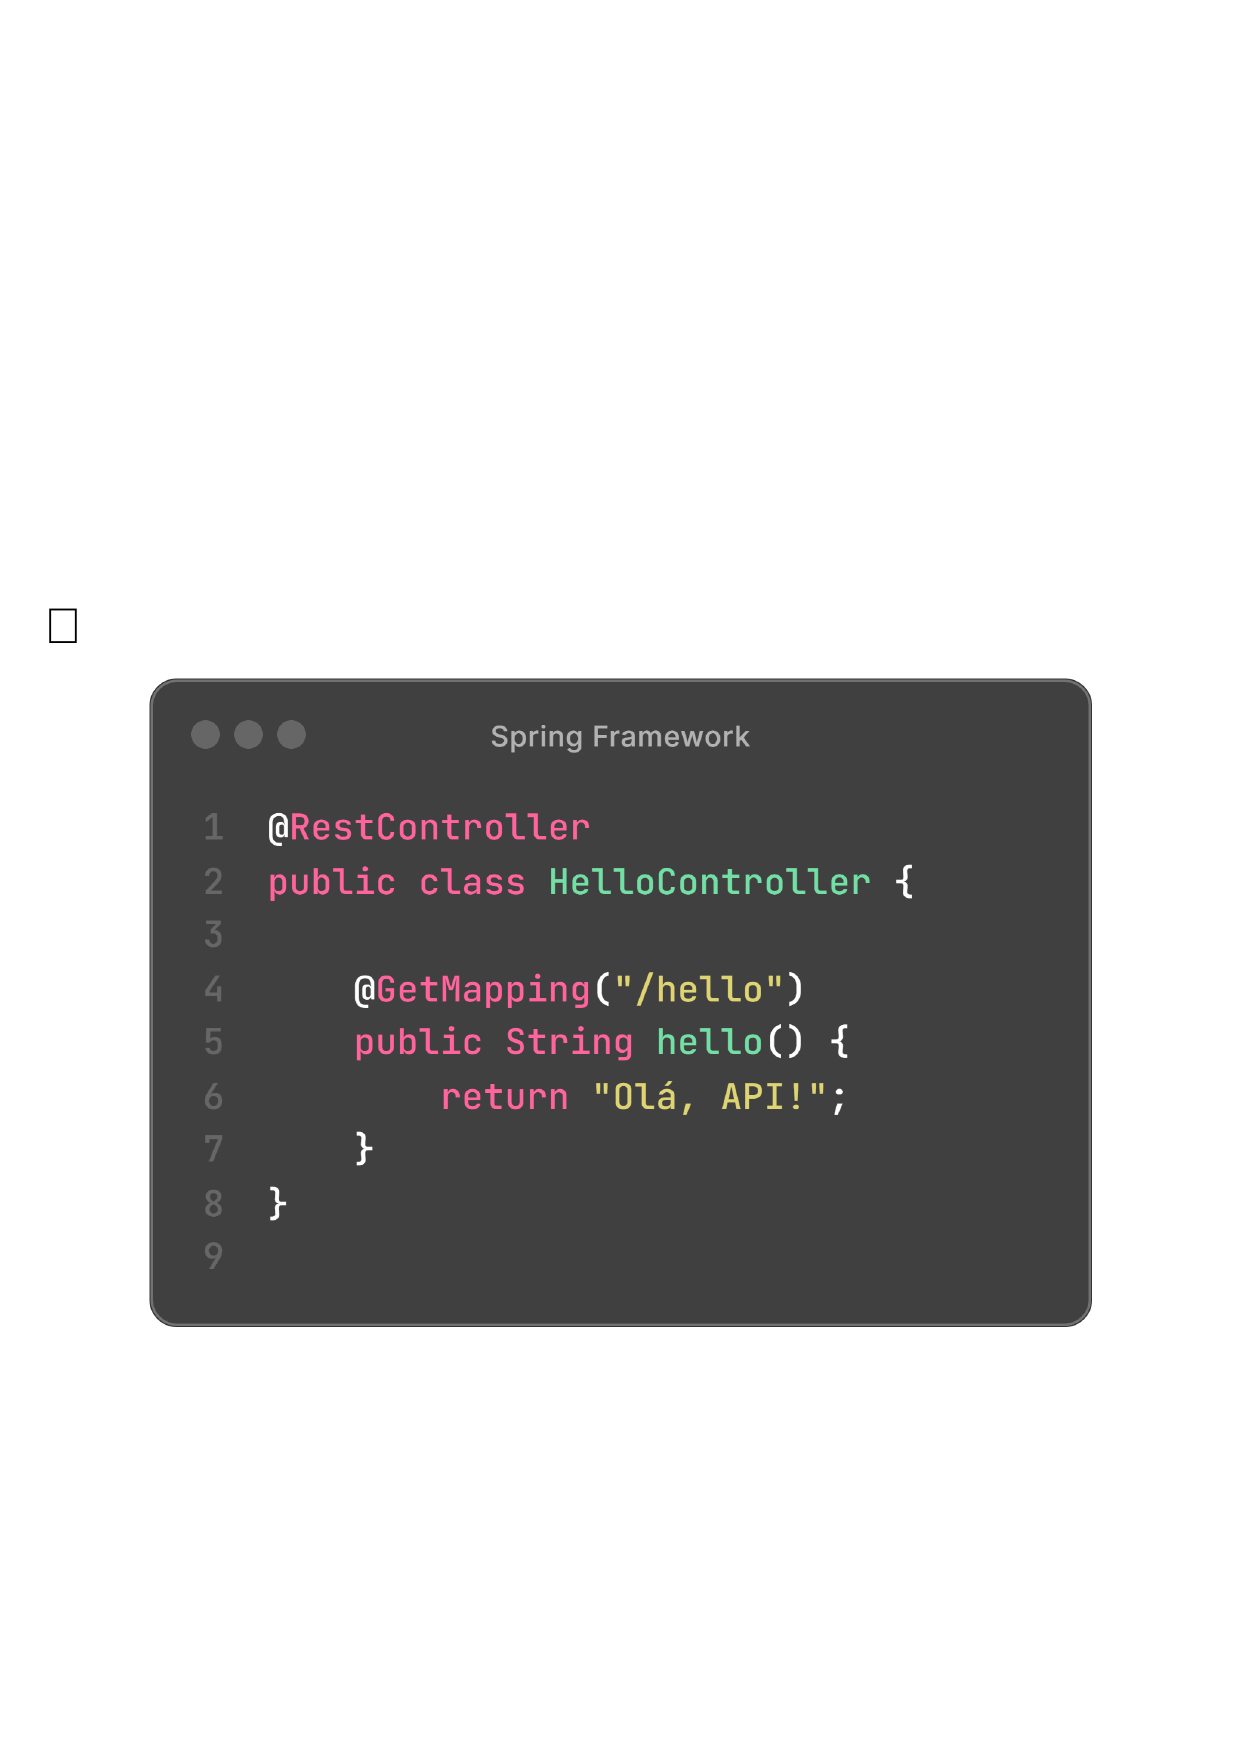

Início Rápido com Spring Boot
O Spring Boot permite criar APIs com mínima configuração. Ele elimina a necessidade de configurar servidores e arquivos XML complexos.
📌 Exemplo de aplicação REST básica:
Com apenas essas anotações, a aplicação já responde a requisições HTTP.